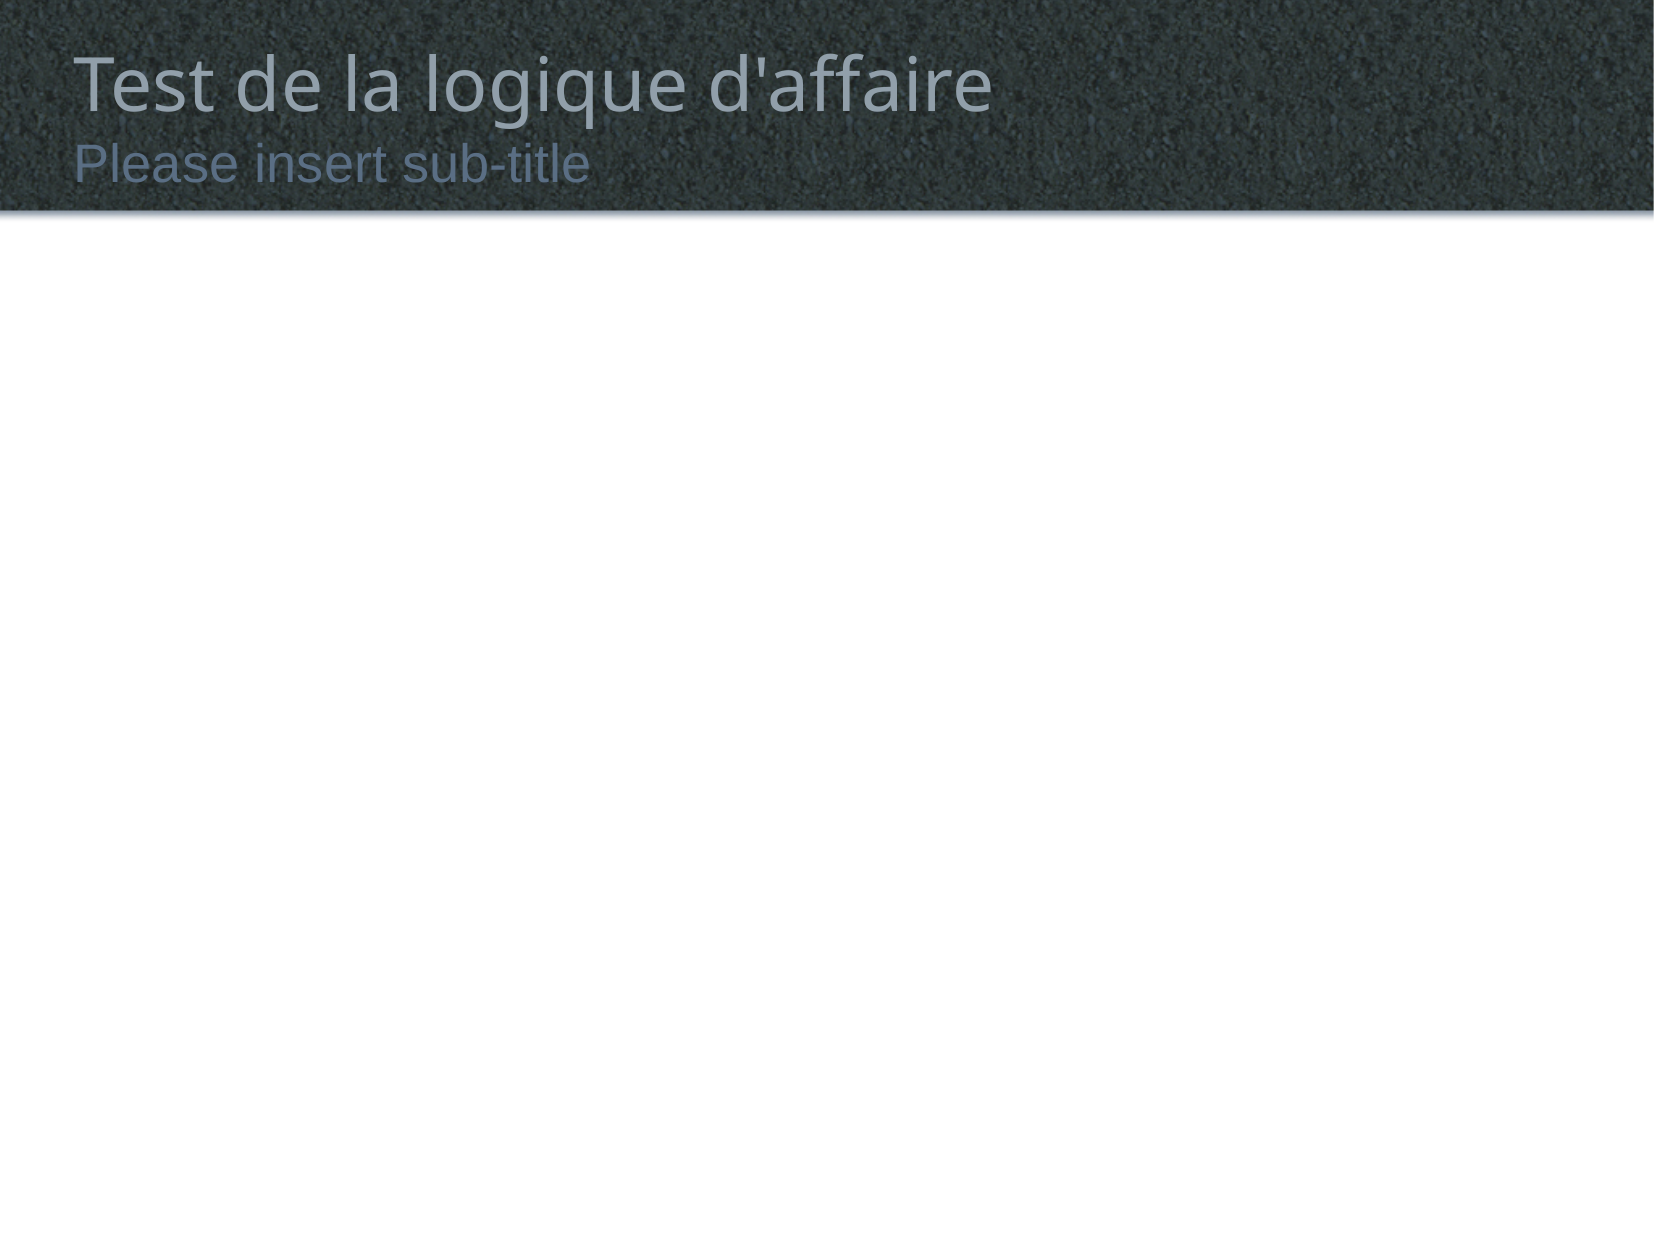

Test de la logique d'affaire
Please insert sub-title
#